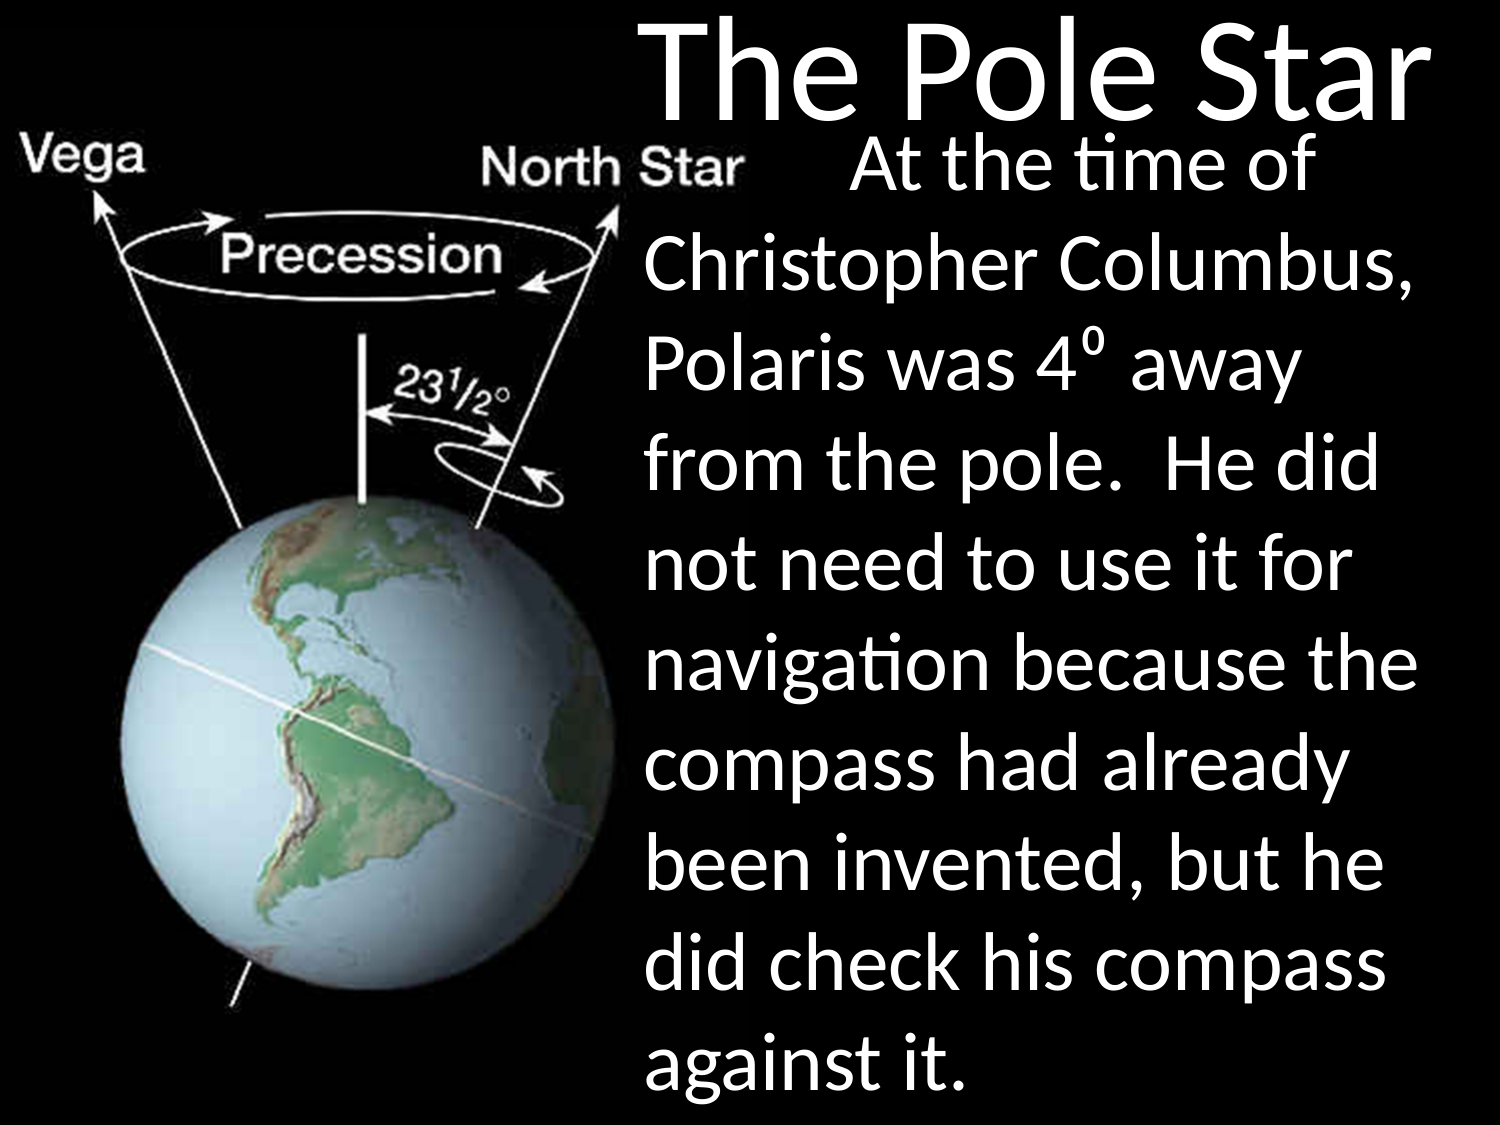

The Pole Star
 At the time of Christopher Columbus, Polaris was 4⁰ away from the pole. He did not need to use it for navigation because the compass had already been invented, but he did check his compass against it.